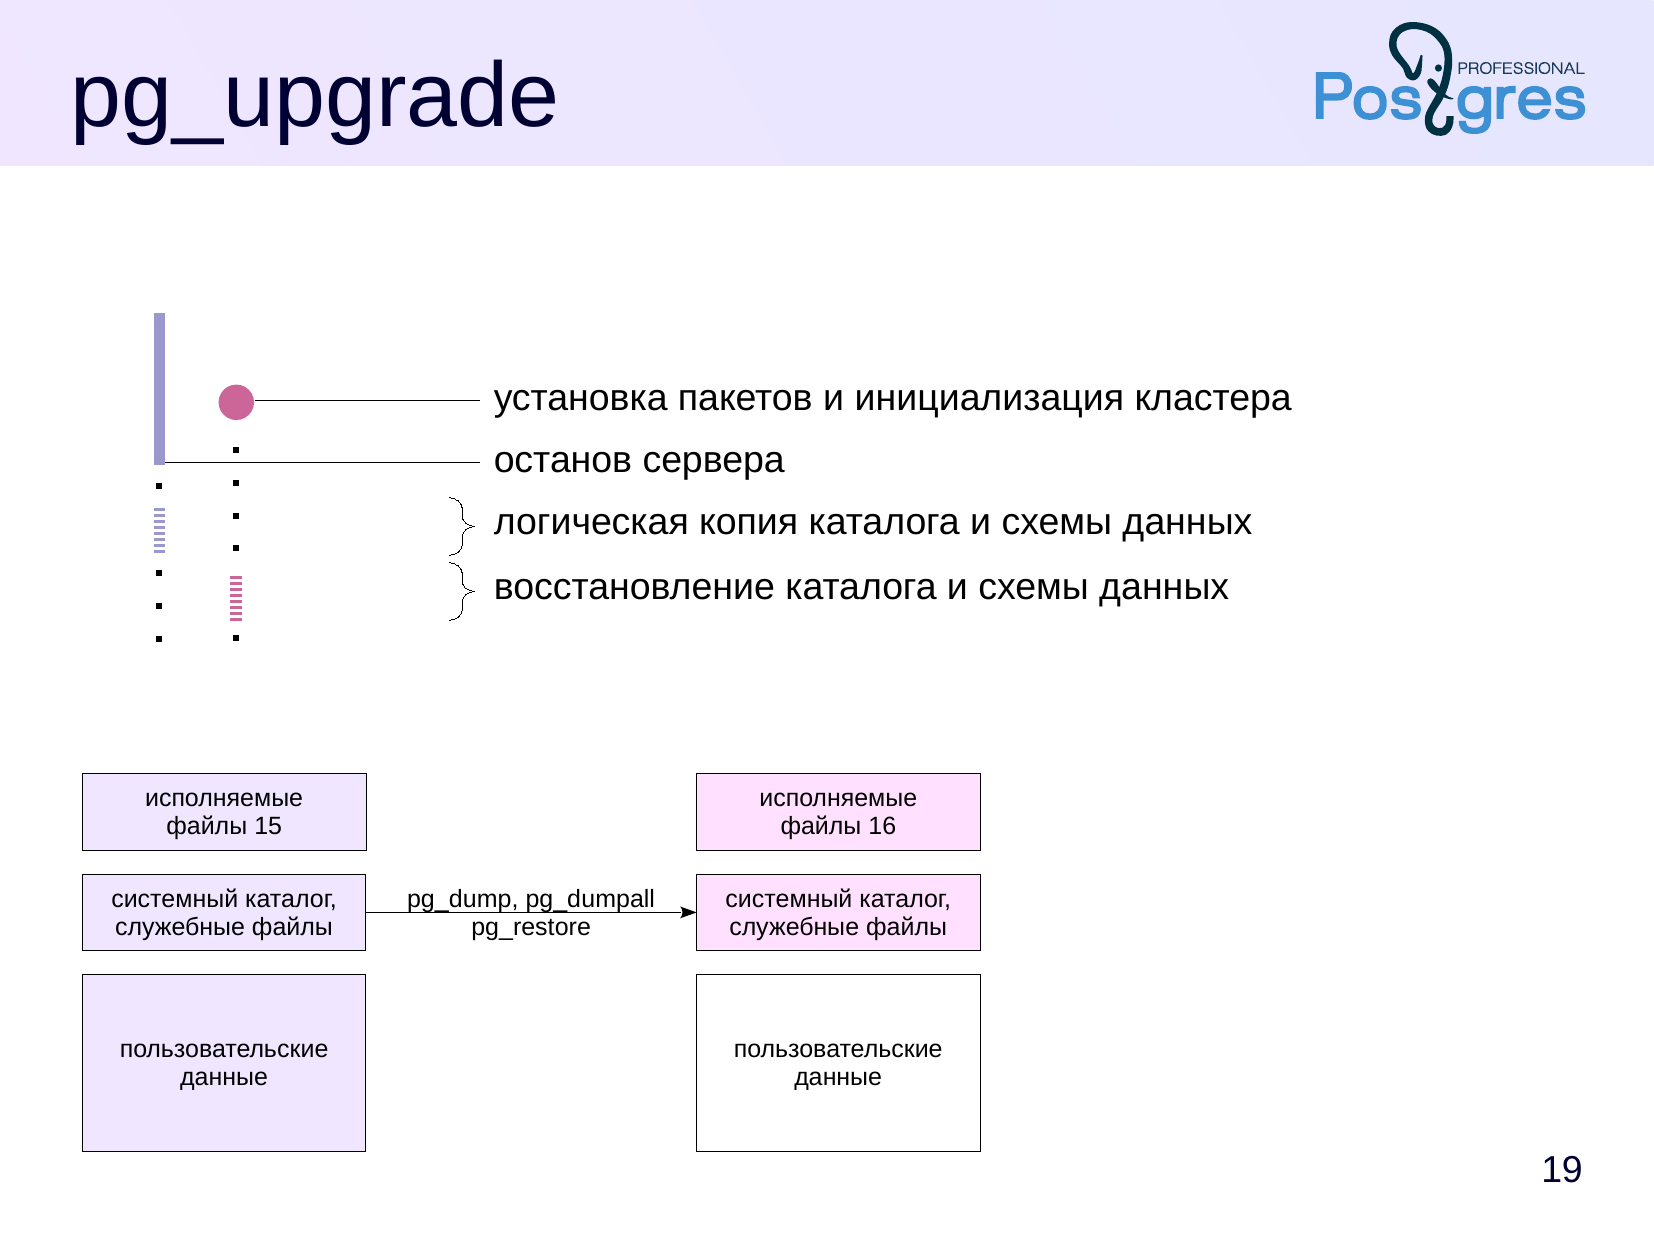

# pg_upgrade
установка пакетов и инициализация кластера
останов сервера
логическая копия каталога и схемы данных
восстановление каталога и схемы данных
исполняемые
файлы 15
исполняемые
файлы 16
системный каталог,
служебные файлы
системный каталог,
служебные файлы
пользовательские
данные
пользовательские
данные